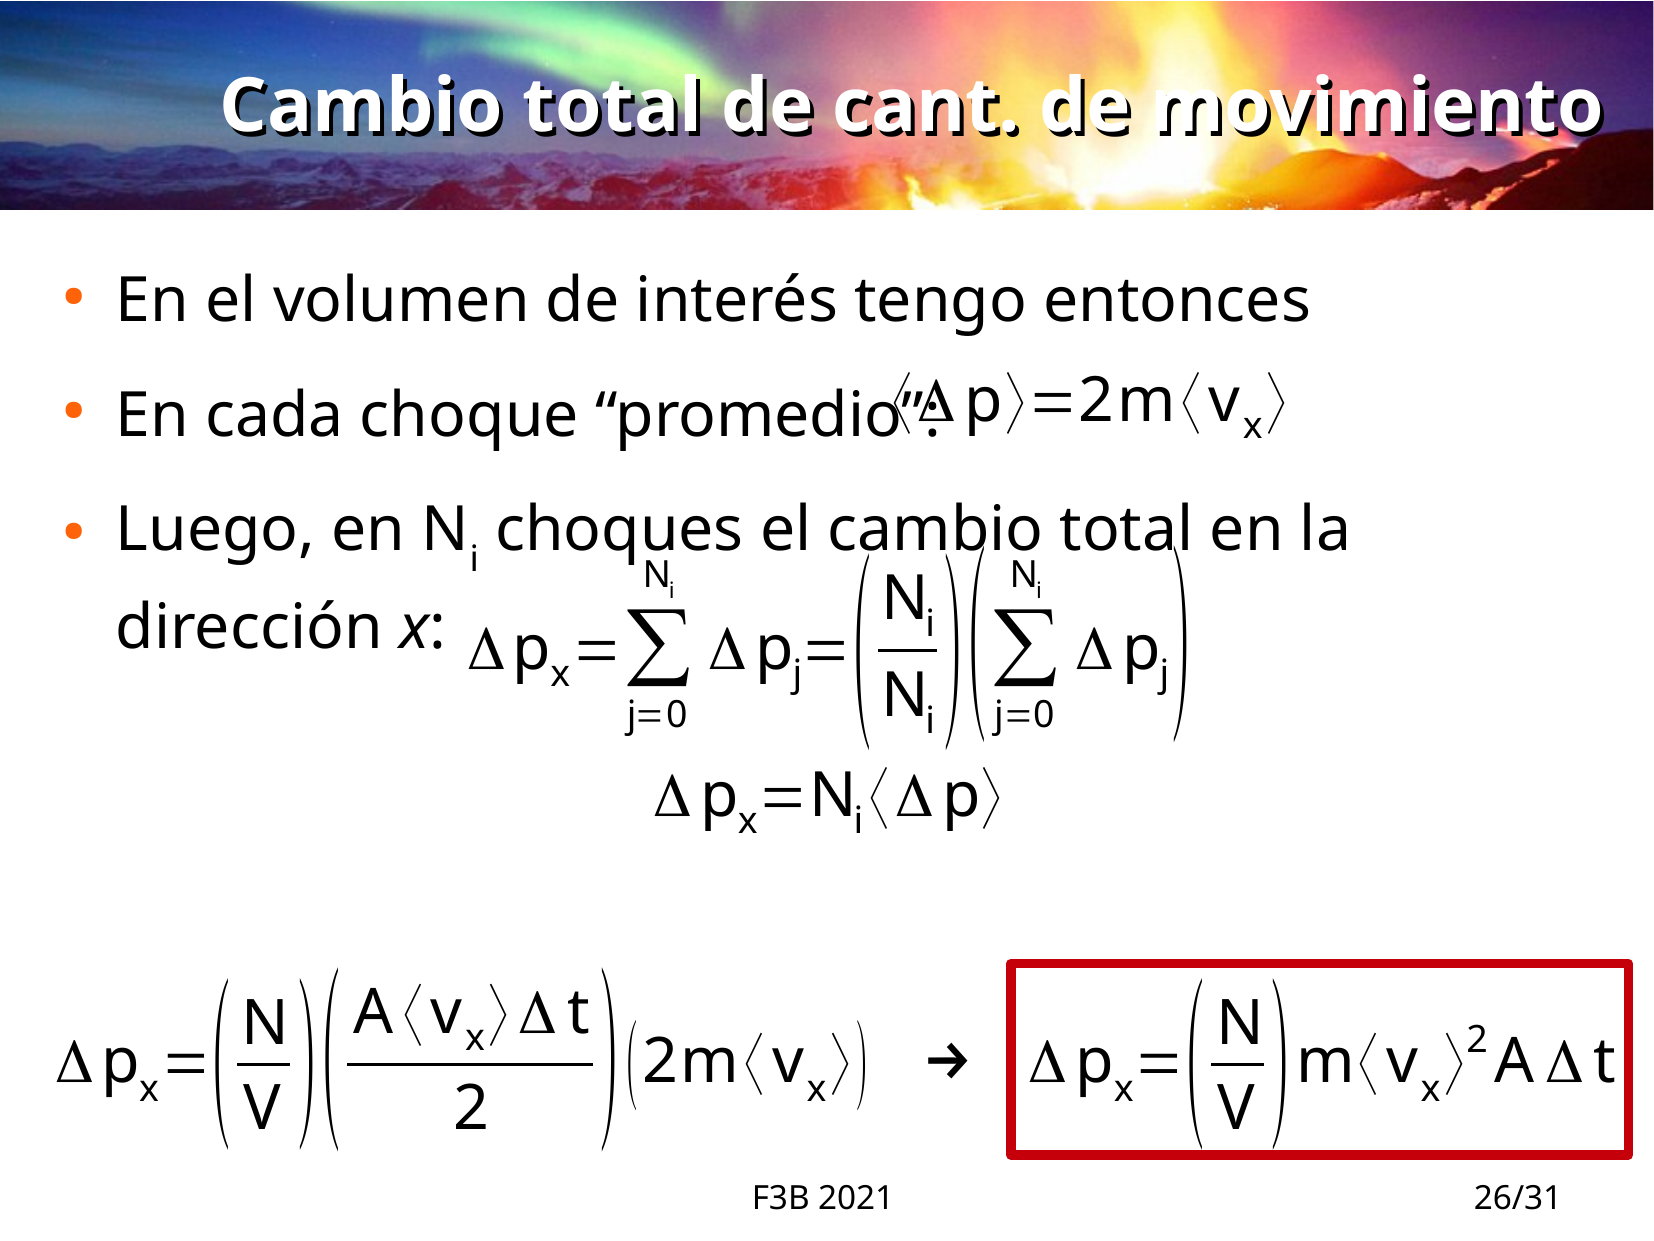

# Cambio total de cant. de movimiento
En el volumen de interés tengo entonces
En cada choque “promedio”:
Luego, en Ni choques el cambio total en la dirección x:
Y entonces
F3B 2021
26